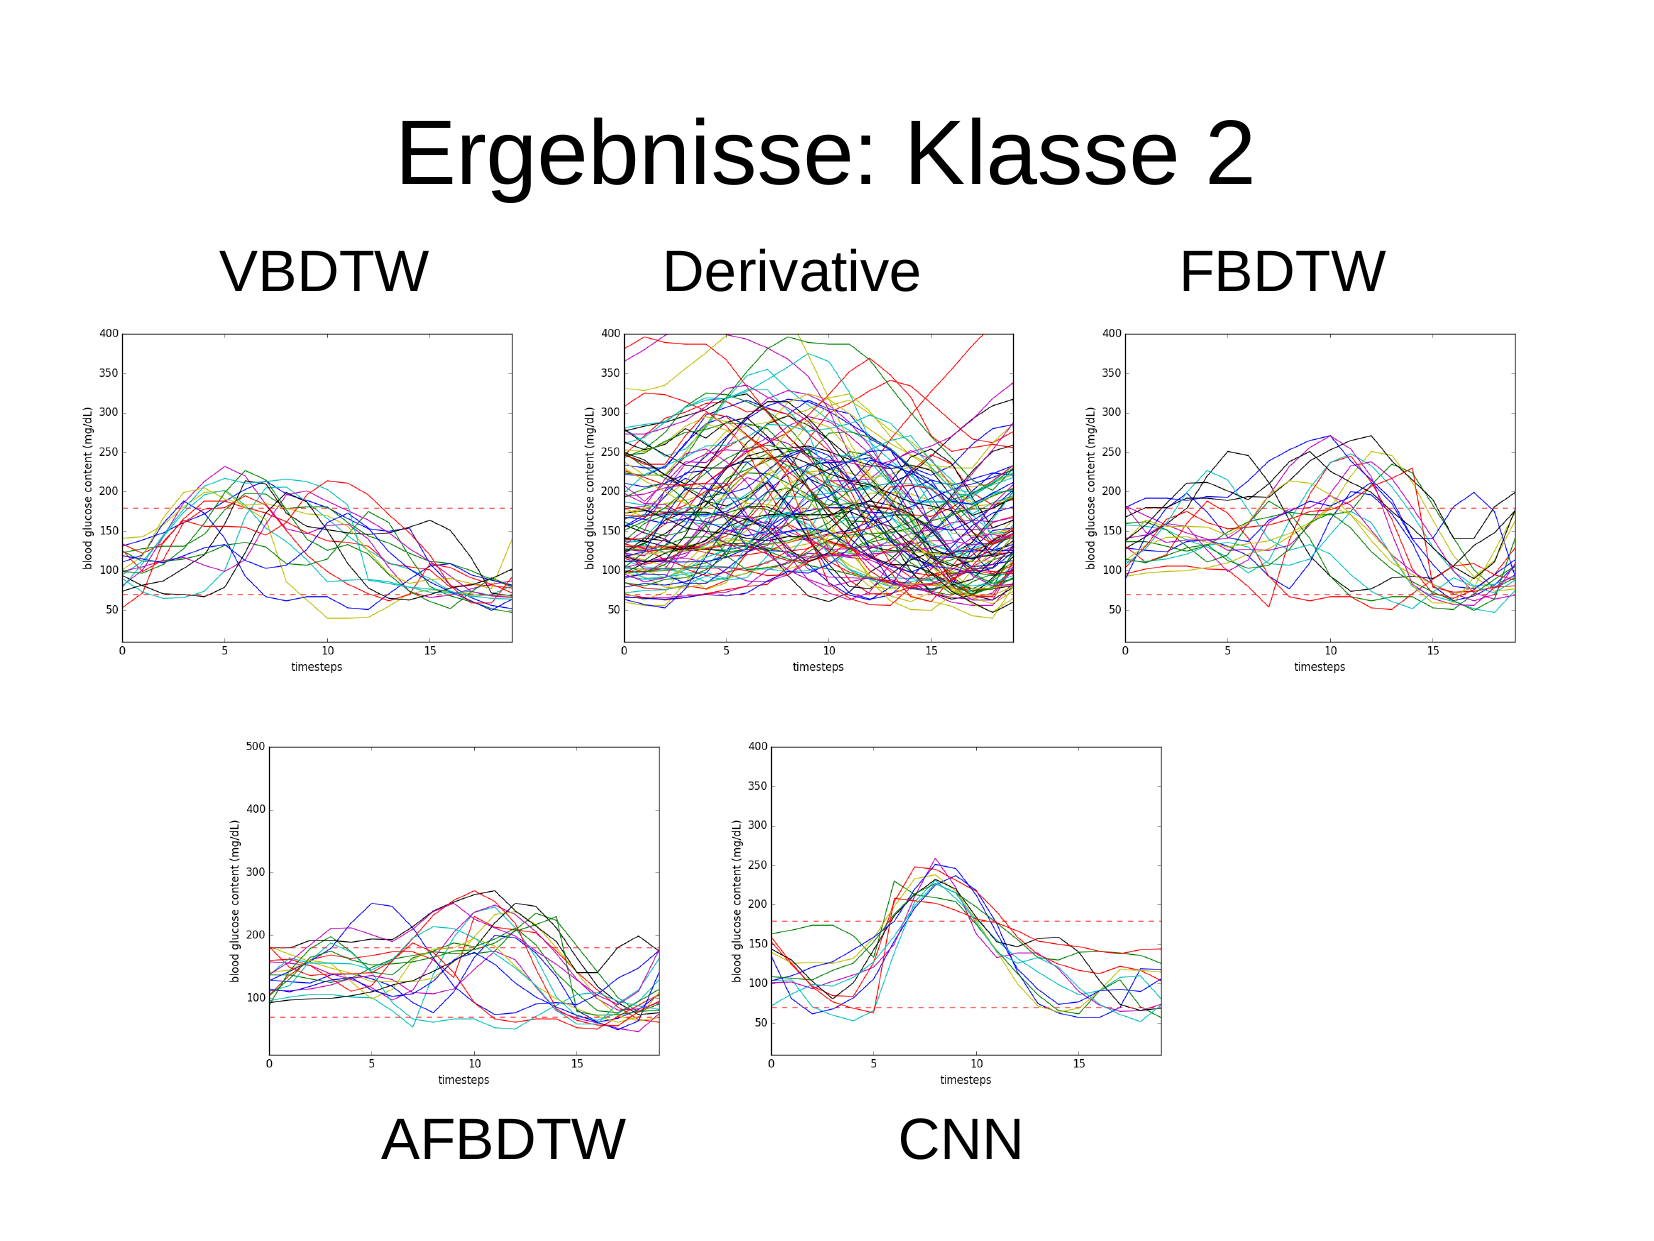

# Ergebnisse: Klasse 2
VBDTW				Derivative				FBDTW
AFBDTW				CNN